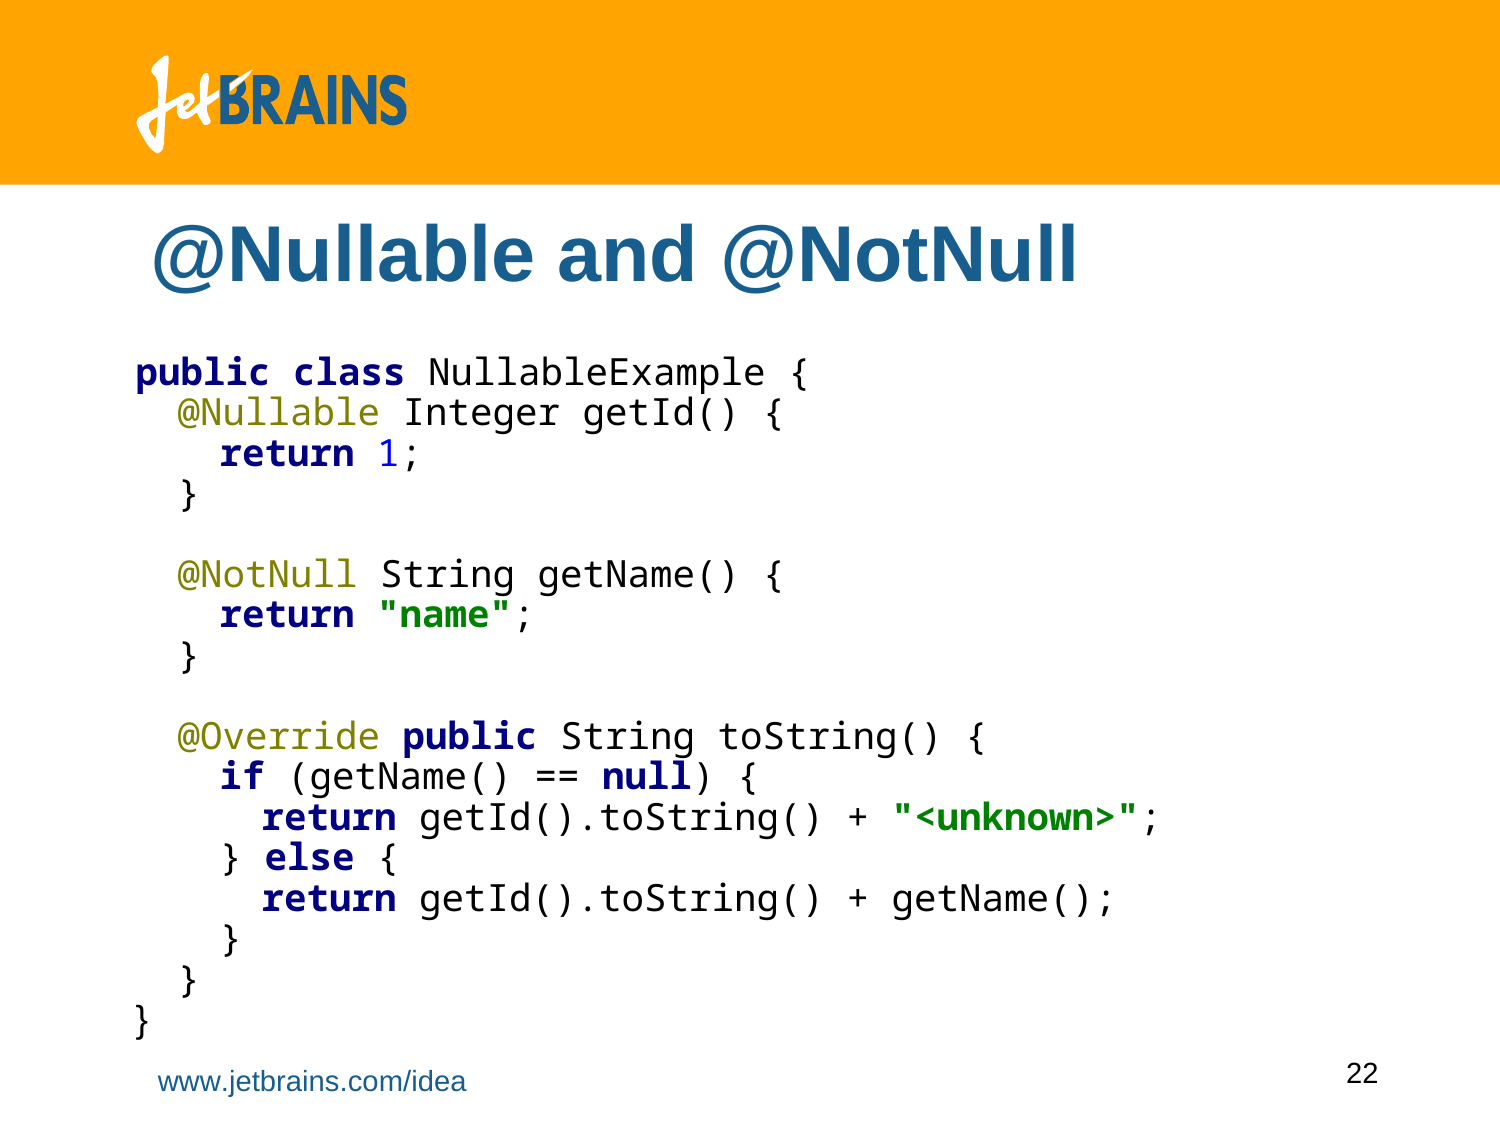

# @Nullable and @NotNull
public class NullableExample {
 @Nullable Integer getId() {
 return 1;
 }
 @NotNull String getName() {
 return "name";
 }
 @Override public String toString() {
 if (getName() == null) {
 return getId().toString() + "<unknown>";
 } else {
 return getId().toString() + getName();
 }
 }
}